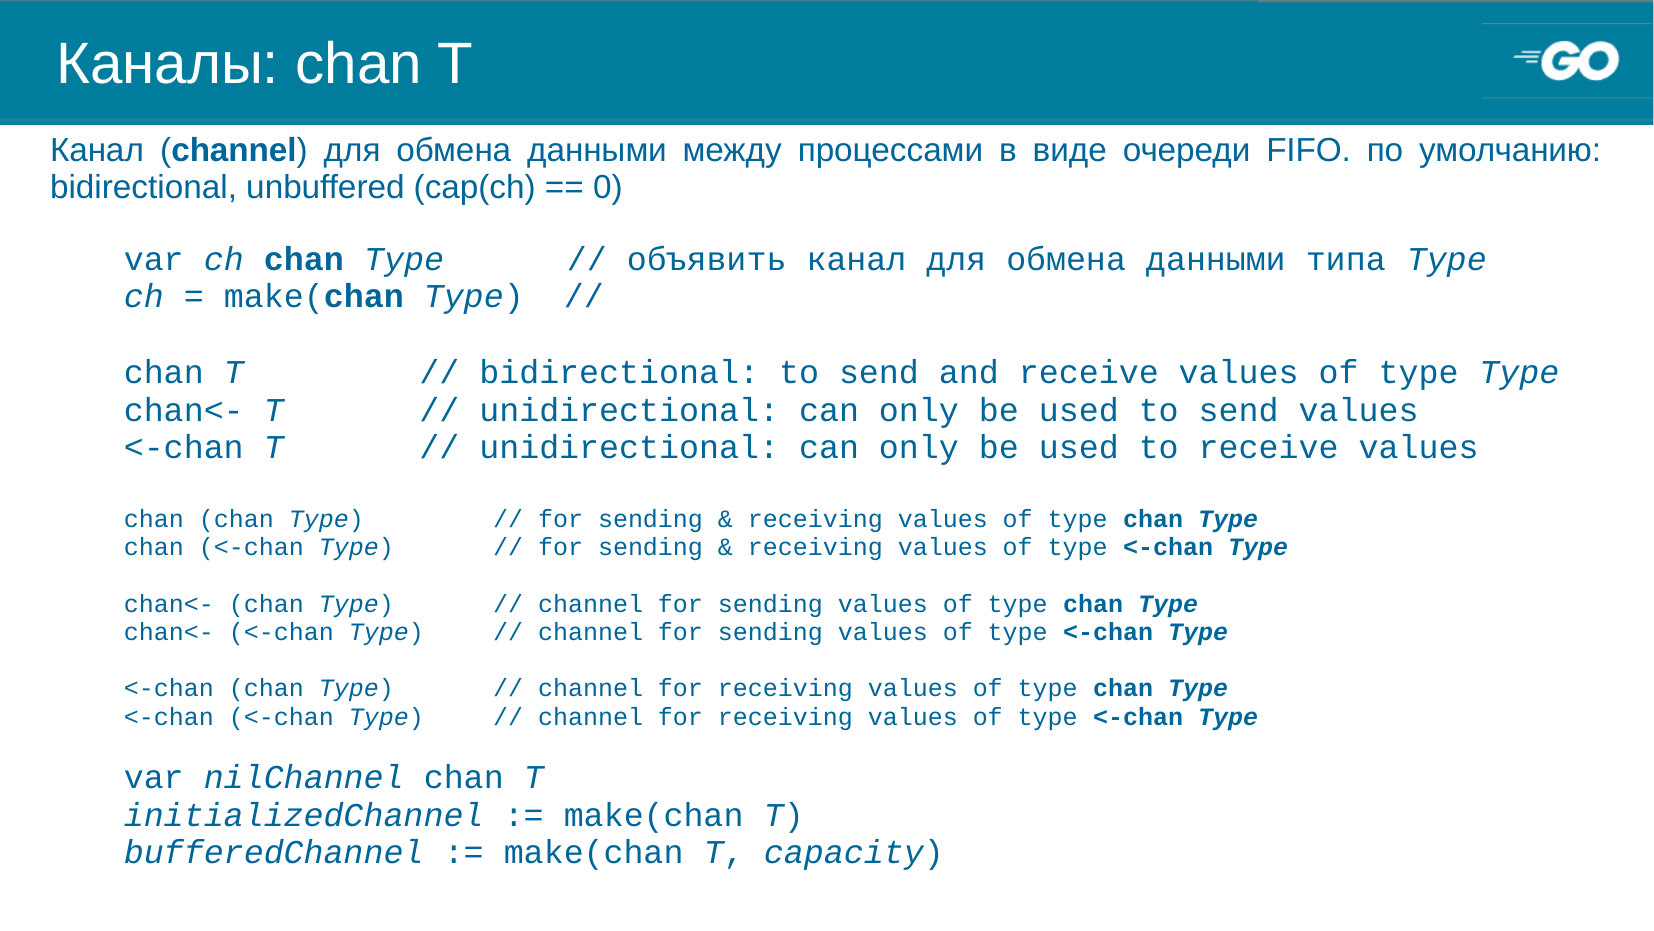

Каналы: chan T
Канал (channel) для обмена данными между процессами в виде очереди FIFO. по умолчанию: bidirectional, unbuffered (cap(ch) == 0)
	var ch chan Type		// объявить канал для обмена данными типа Type
	ch = make(chan Type) //
	chan T			// bidirectional: to send and receive values of type Type
	chan<- T	 	// unidirectional: can only be used to send values
	<-chan T		// unidirectional: can only be used to receive values
	chan (chan Type)		// for sending & receiving values of type chan Type
	chan (<-chan Type)		// for sending & receiving values of type <-chan Type
	chan<- (chan Type)		// channel for sending values of type chan Type
	chan<- (<-chan Type)	// channel for sending values of type <-chan Type
	<-chan (chan Type)		// channel for receiving values of type chan Type
	<-chan (<-chan Type)	// channel for receiving values of type <-chan Type
	var nilChannel chan T
	initializedChannel := make(chan T)
	bufferedChannel := make(chan T, capacity)